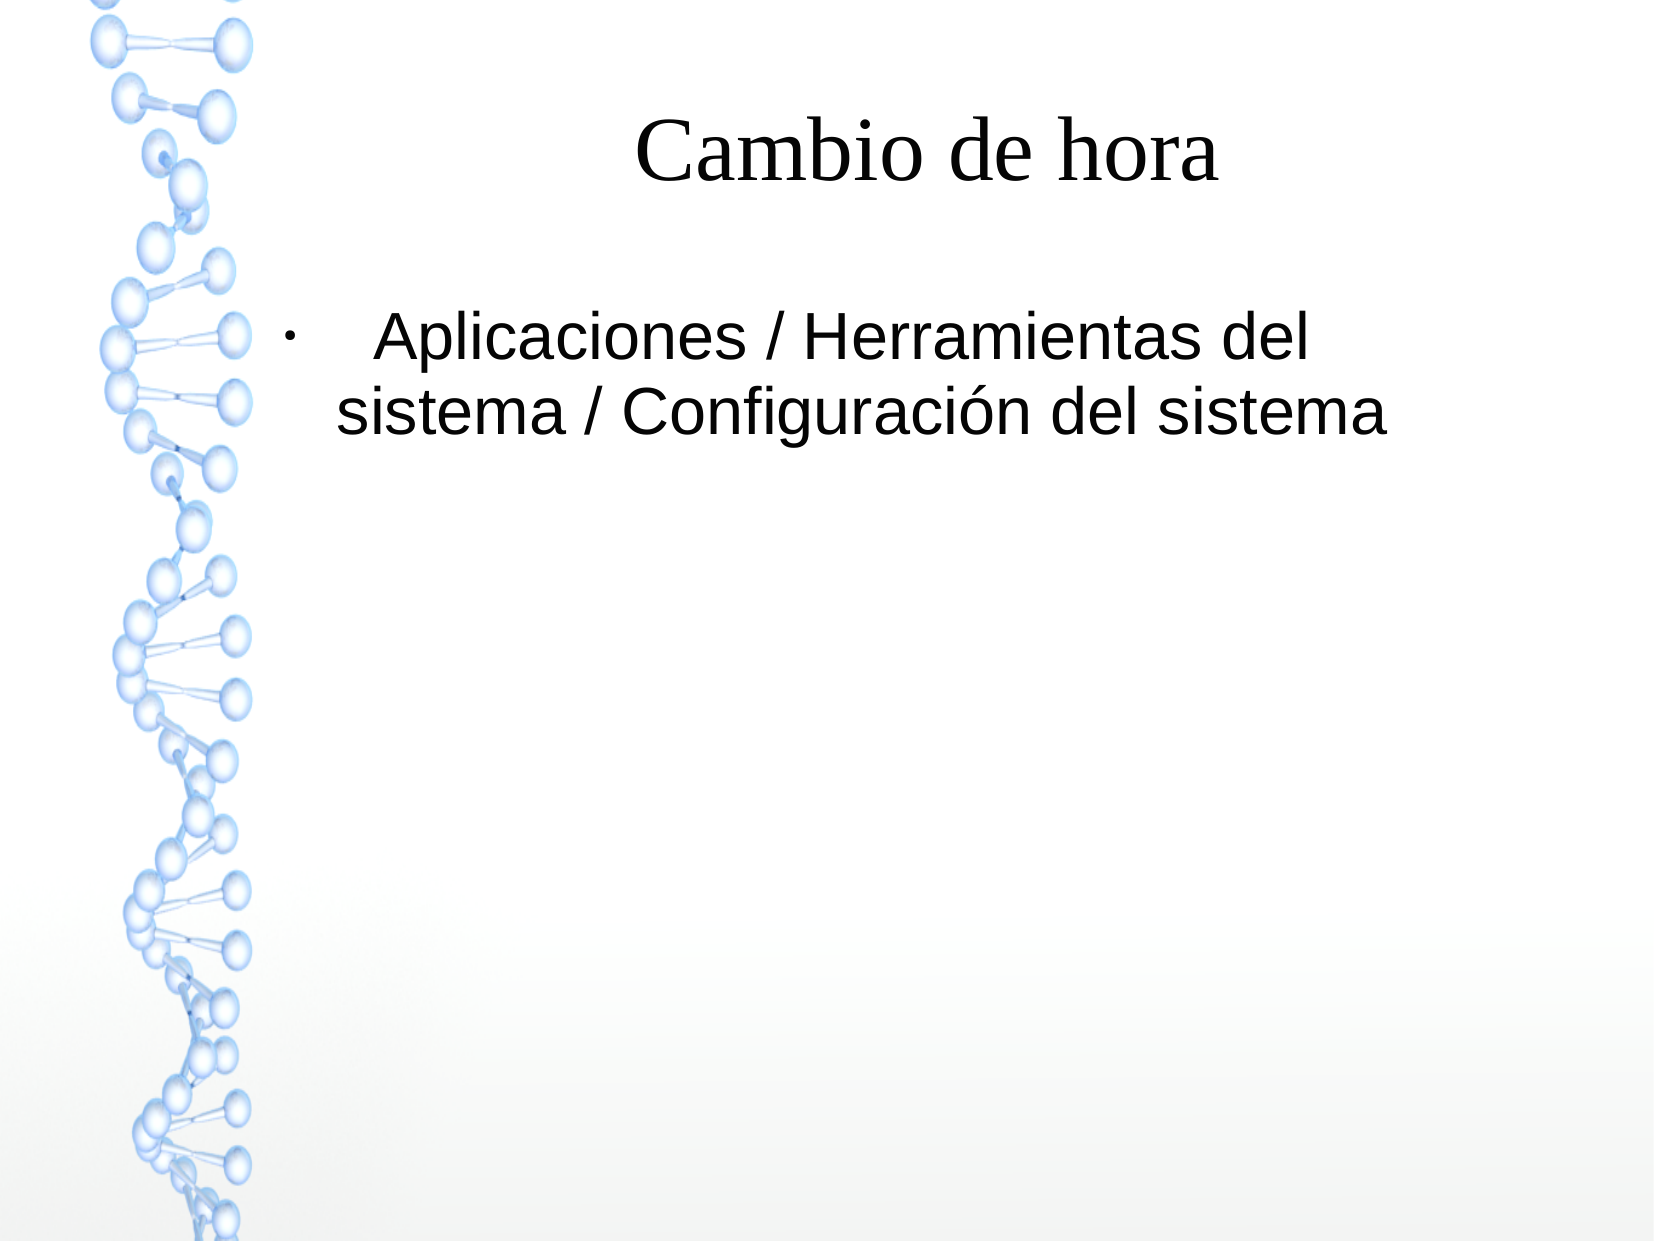

# Cambio de hora
 Aplicaciones / Herramientas del sistema / Configuración del sistema